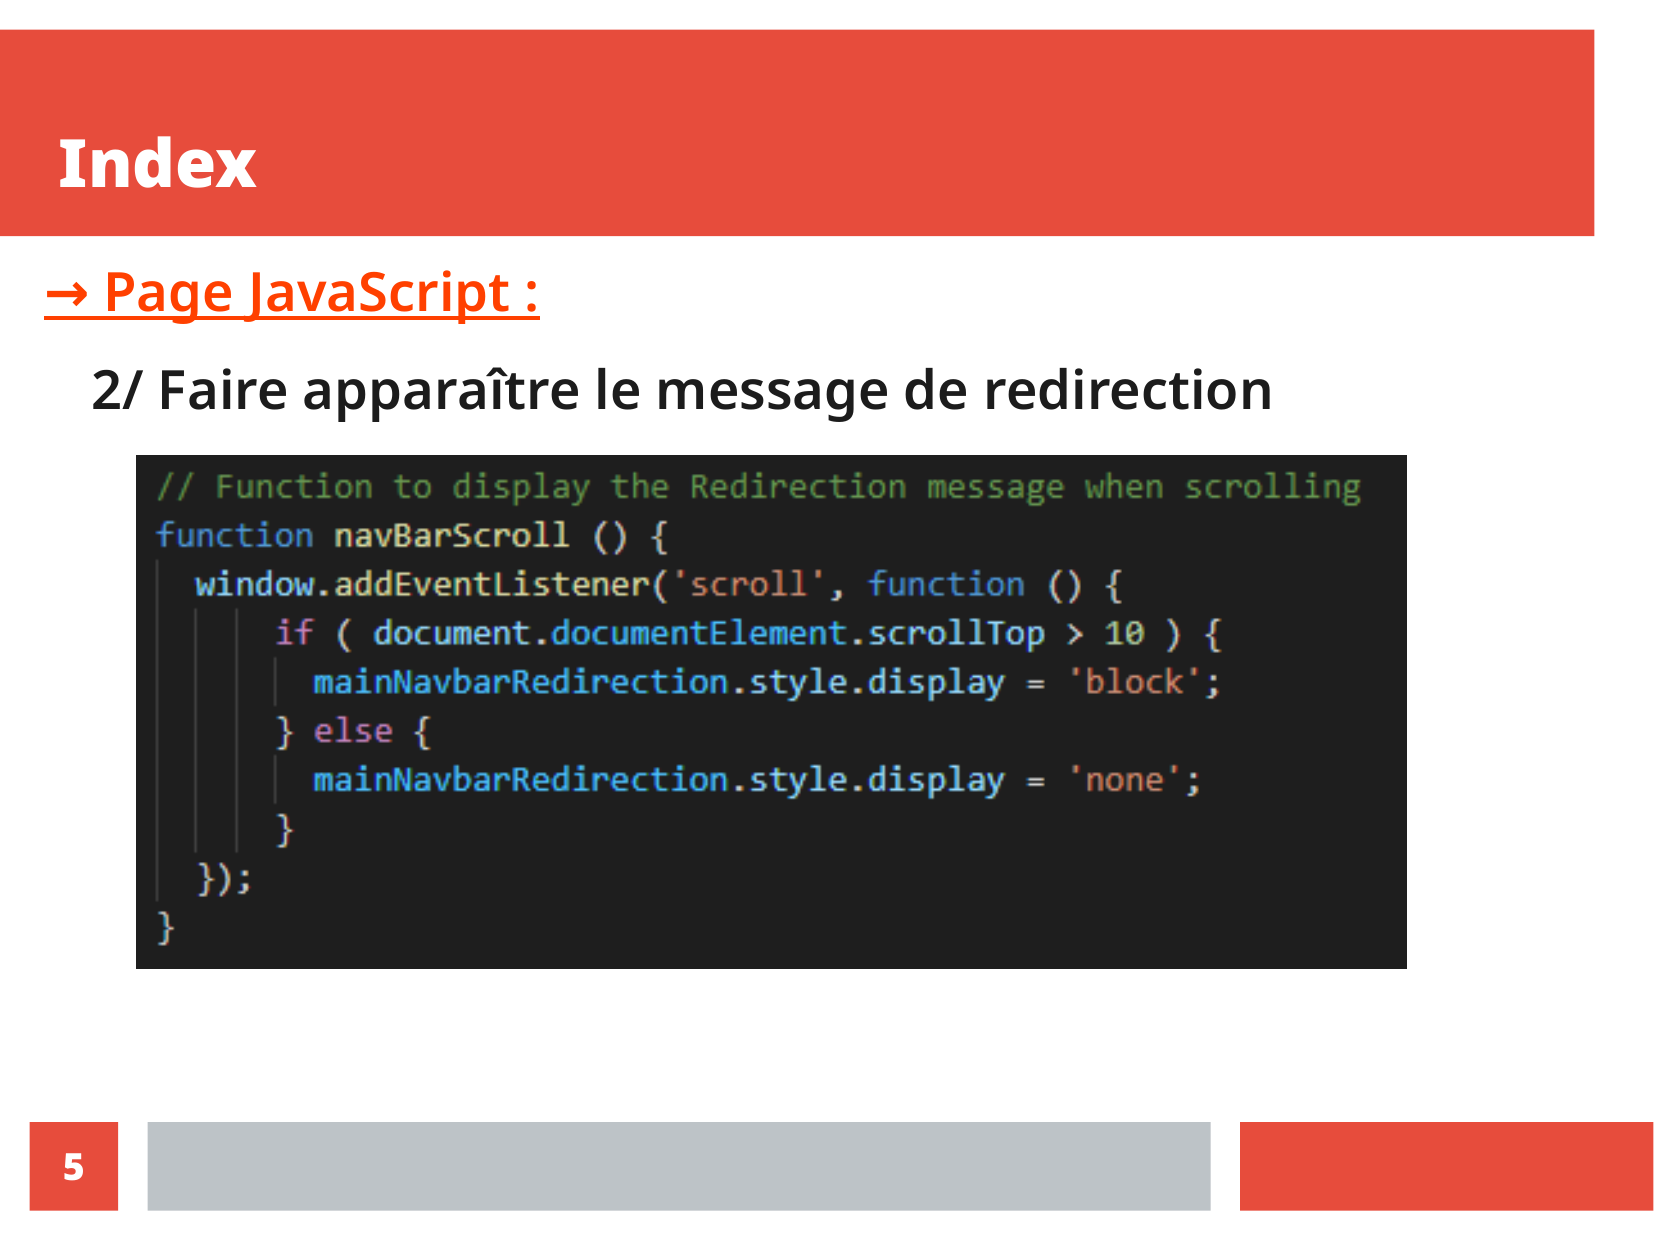

# Index
→ Page JavaScript :
2/ Faire apparaître le message de redirection
5